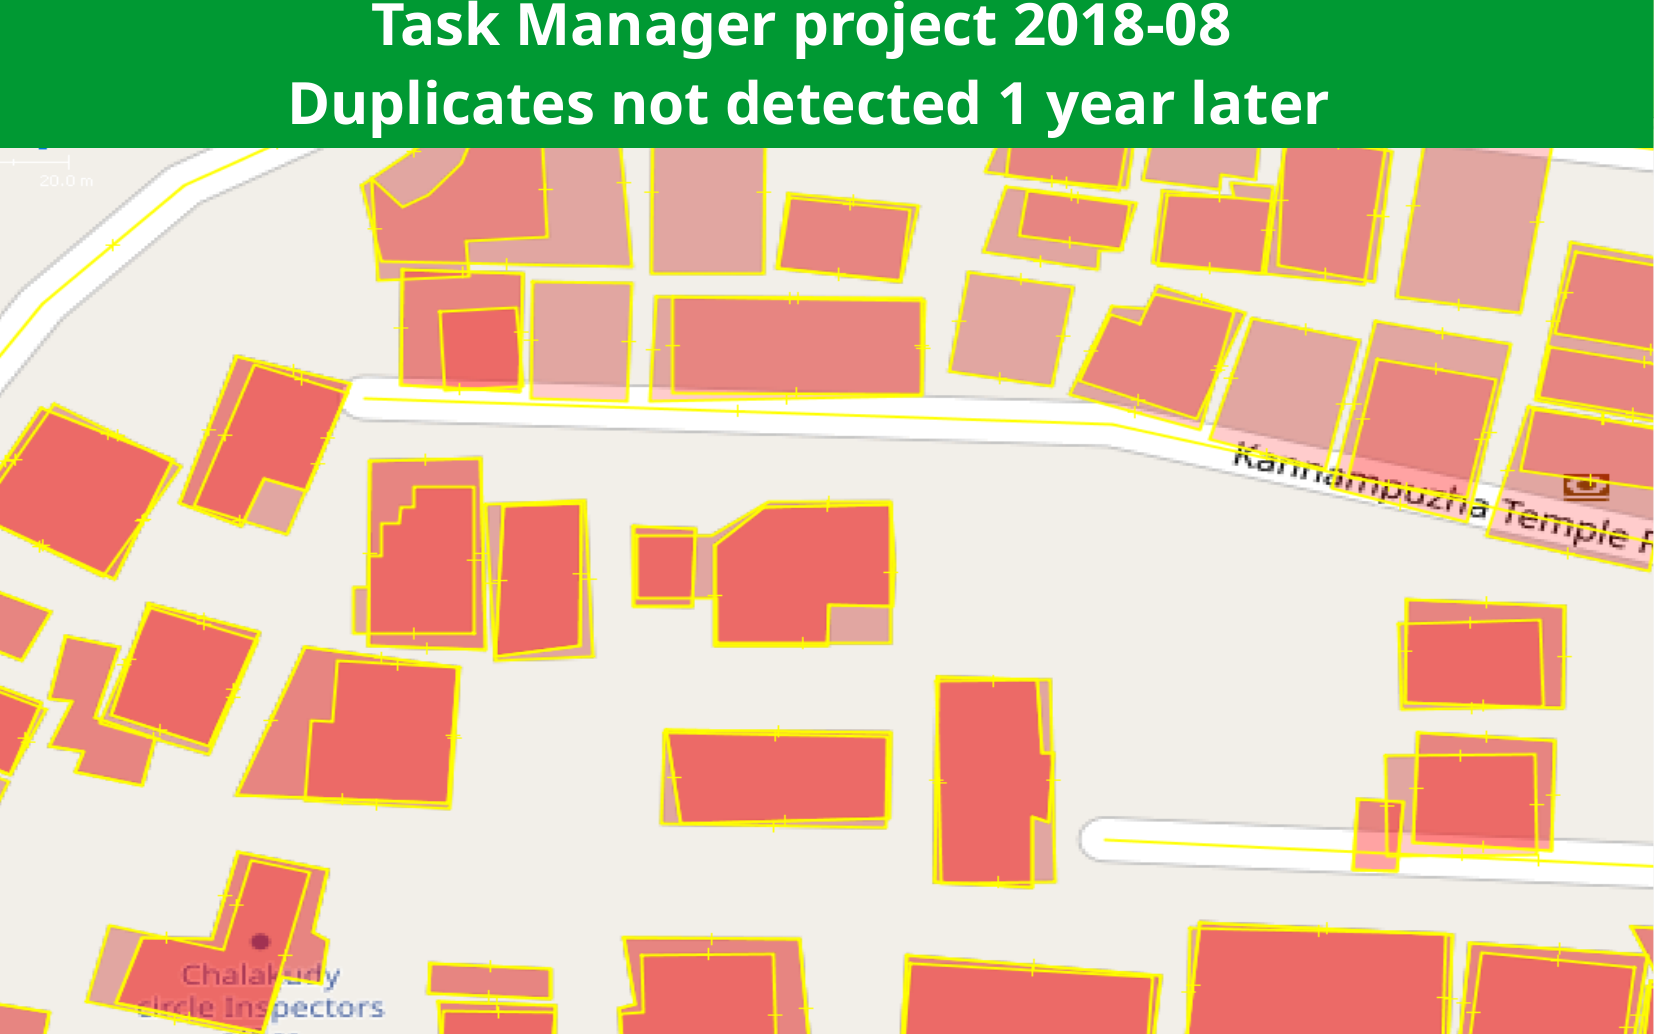

# Task Manager project 2018-08 Duplicates not detected 1 year later